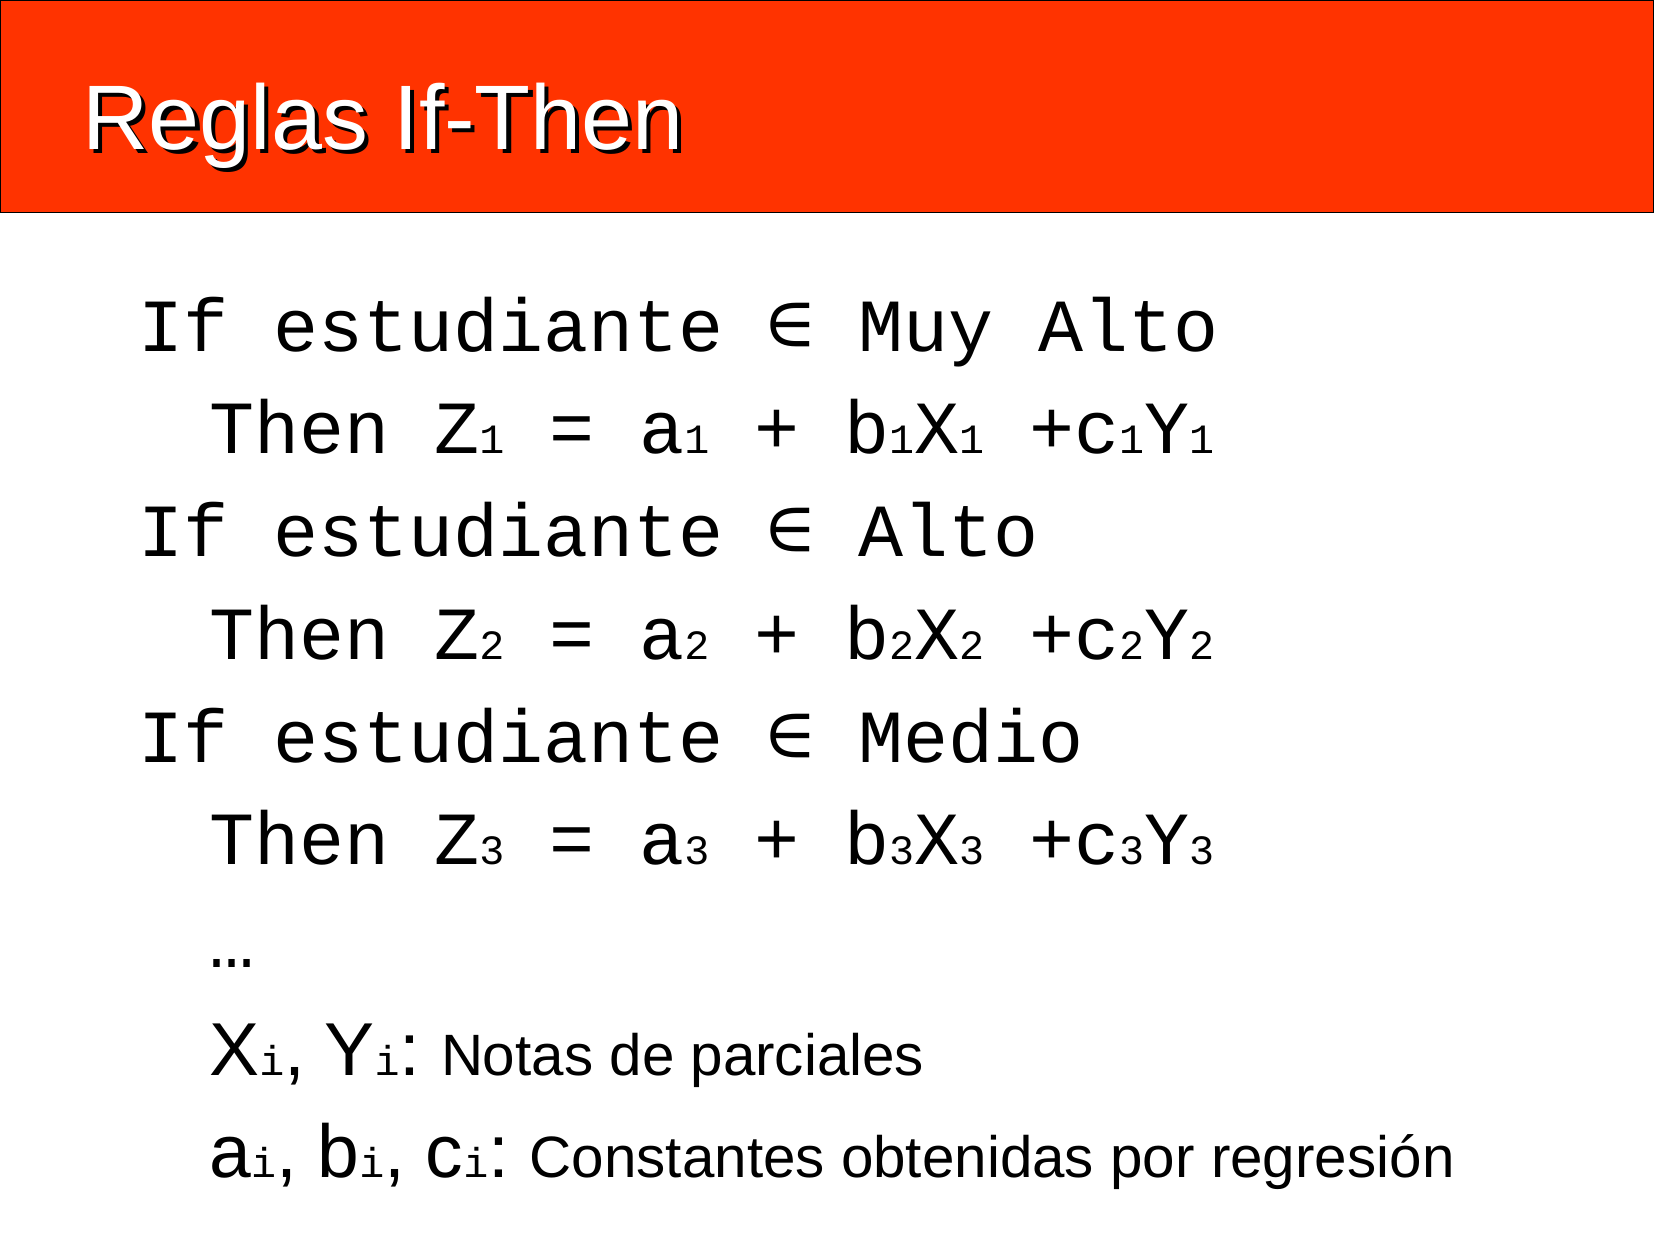

# Reglas If-Then
If estudiante ∈ Muy Alto
Then Z1 = a1 + b1X1 +c1Y1
If estudiante ∈ Alto
Then Z2 = a2 + b2X2 +c2Y2
If estudiante ∈ Medio
Then Z3 = a3 + b3X3 +c3Y3
…
Xi, Yi: Notas de parciales
ai, bi, ci: Constantes obtenidas por regresión